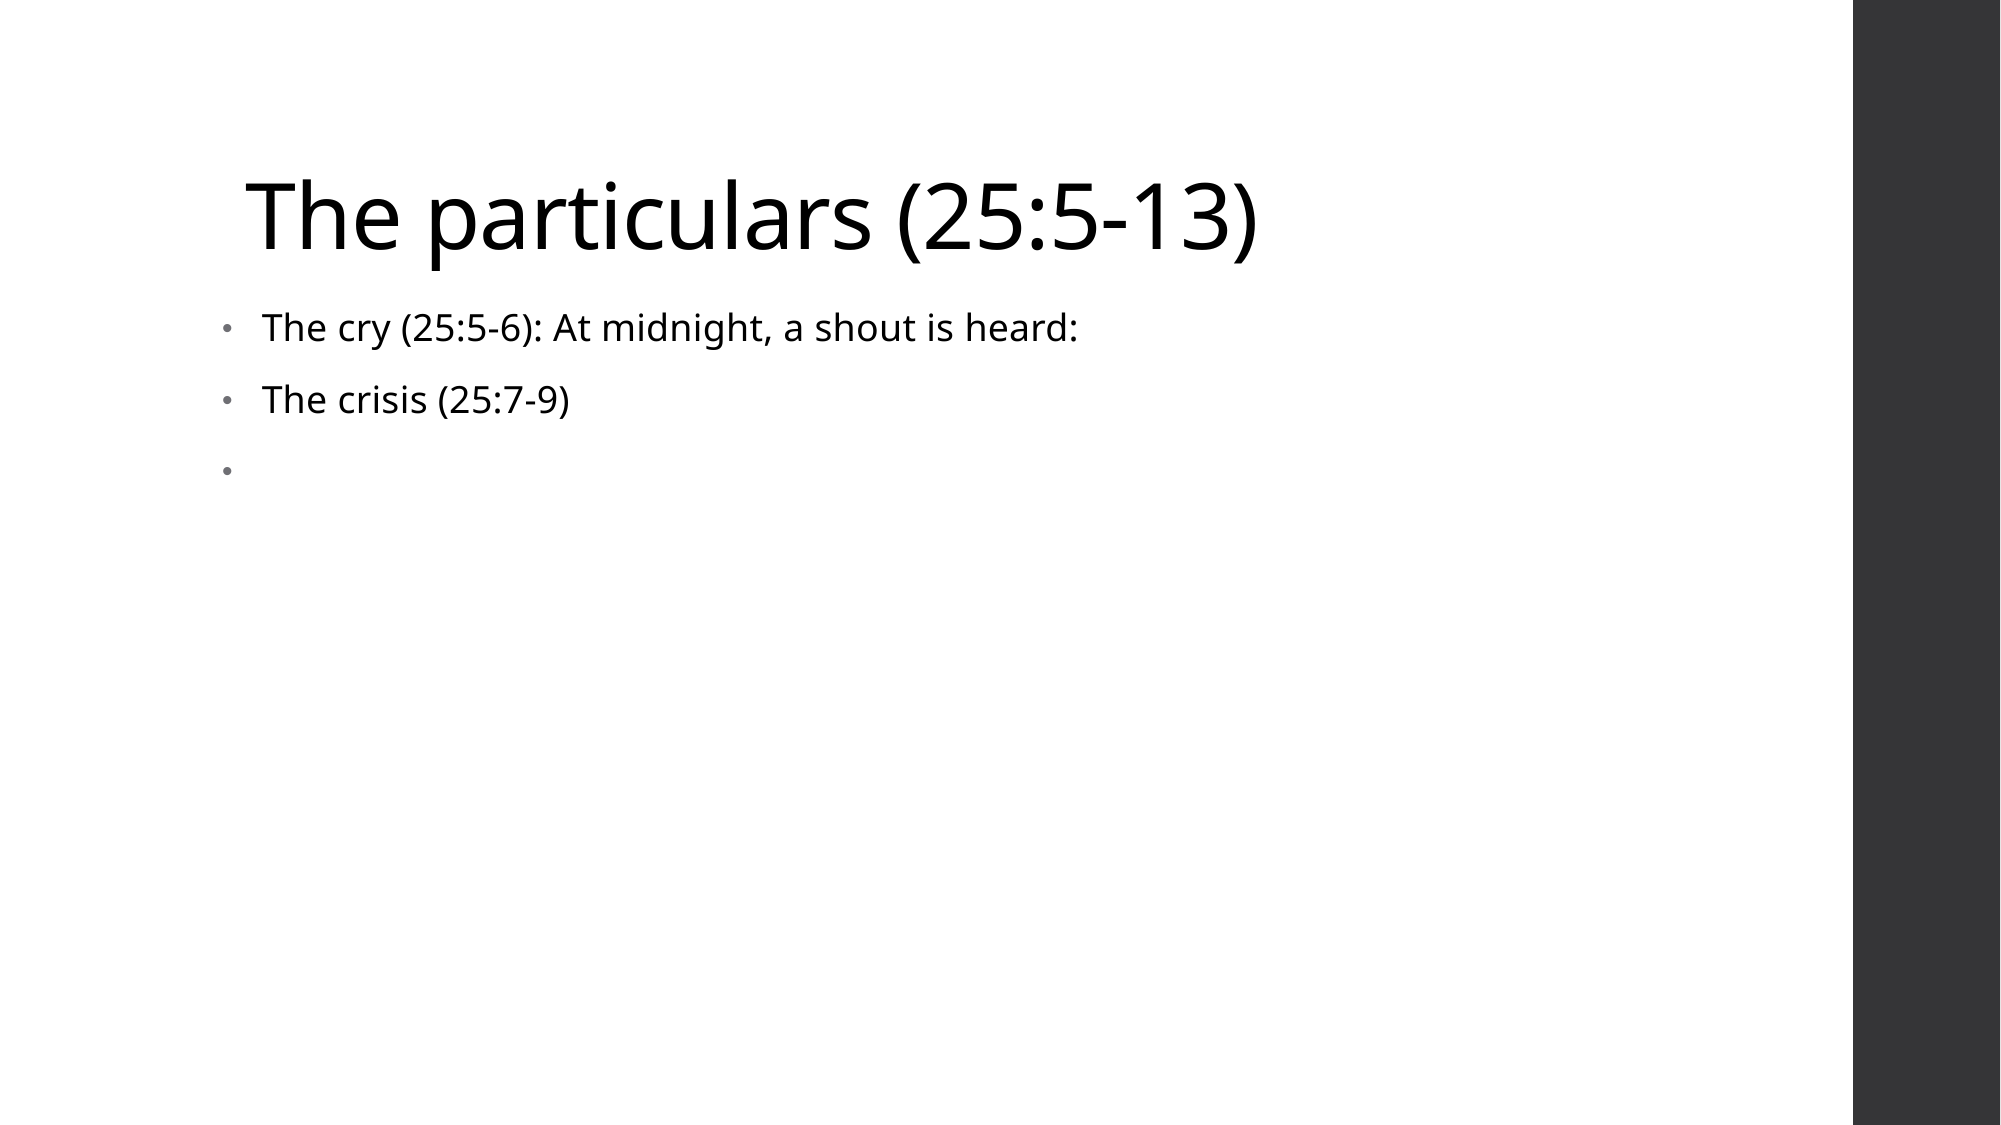

# The particulars (25:5-13)
 The cry (25:5-6): At midnight, a shout is heard:
 The crisis (25:7-9)